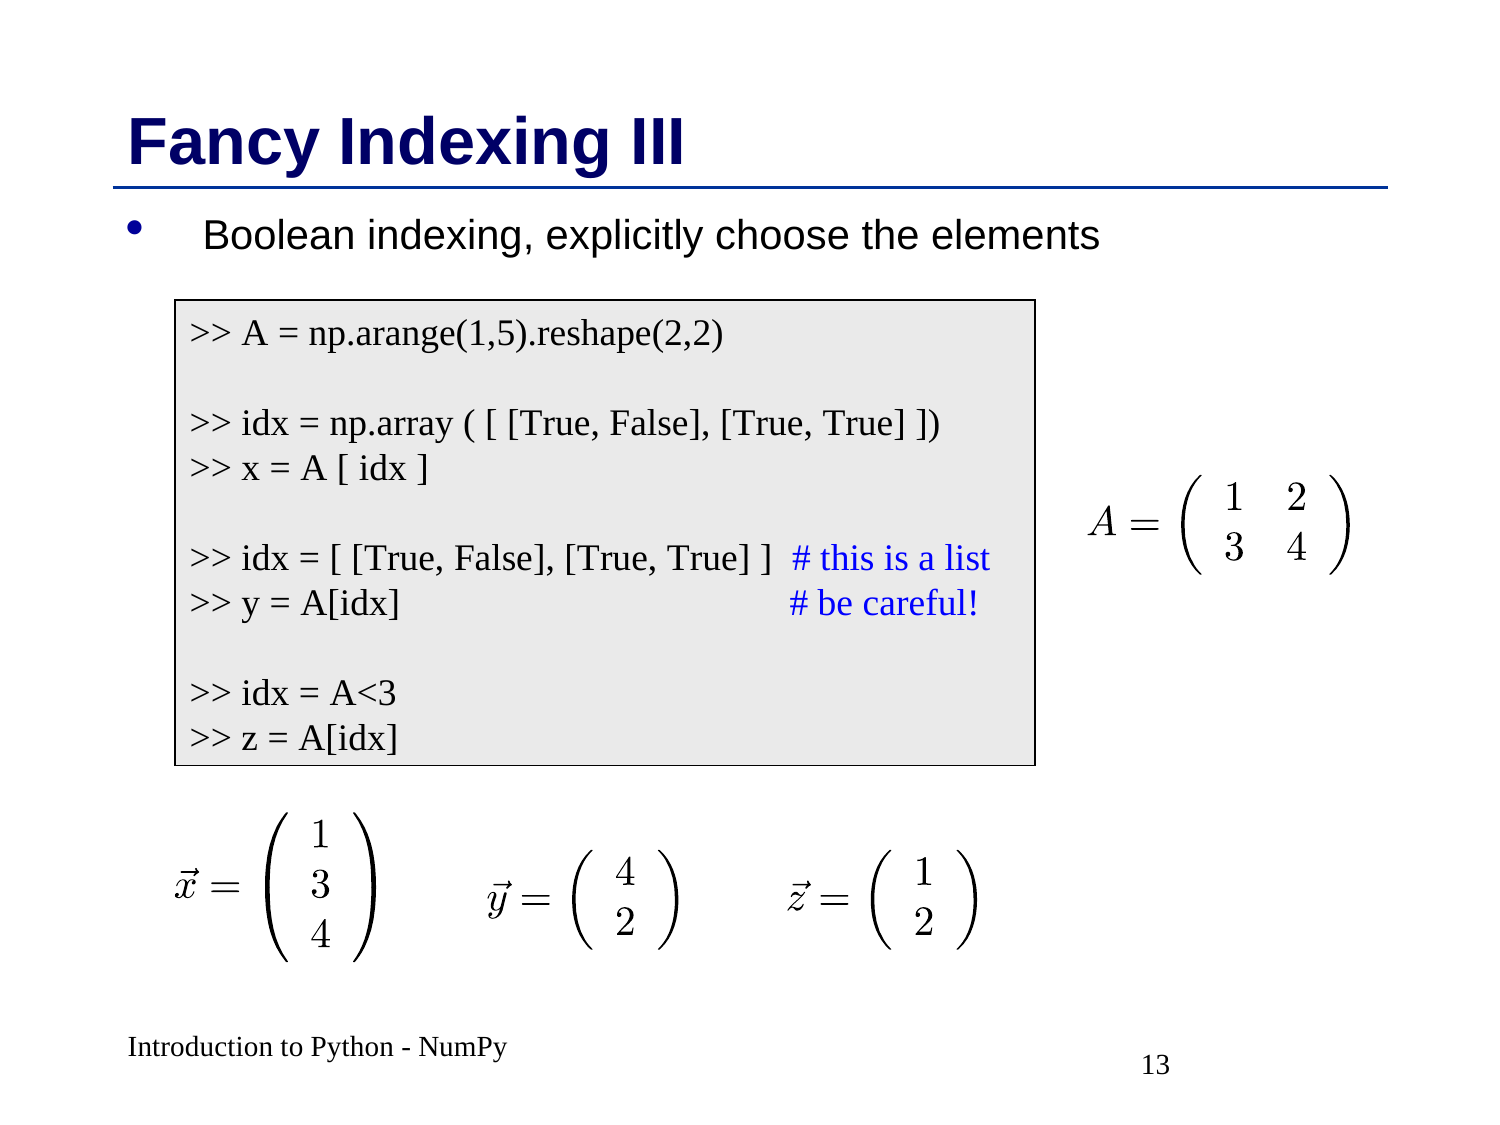

# Fancy Indexing III
Boolean indexing, explicitly choose the elements
>> A = np.arange(1,5).reshape(2,2)
>> idx = np.array ( [ [True, False], [True, True] ])
>> x = A [ idx ]
>> idx = [ [True, False], [True, True] ] # this is a list
>> y = A[idx] 			# be careful!
>> idx = A<3
>> z = A[idx]
Introduction to Python - NumPy